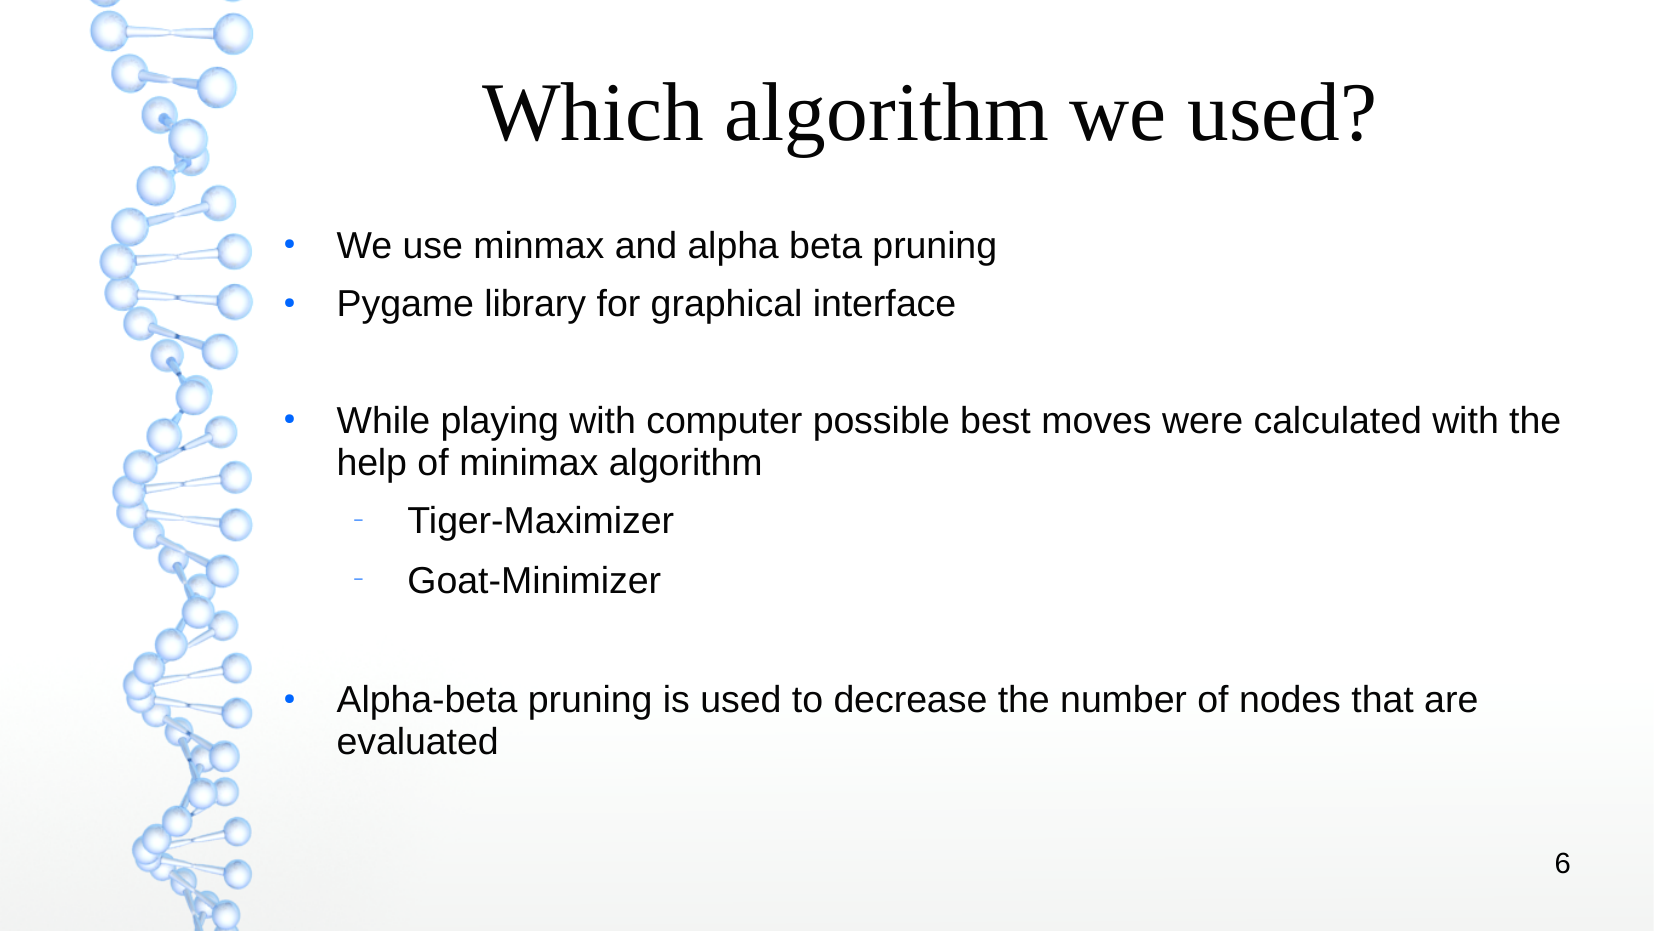

# Which algorithm we used?
We use minmax and alpha beta pruning
Pygame library for graphical interface
While playing with computer possible best moves were calculated with the help of minimax algorithm
Tiger-Maximizer
Goat-Minimizer
Alpha-beta pruning is used to decrease the number of nodes that are evaluated
6